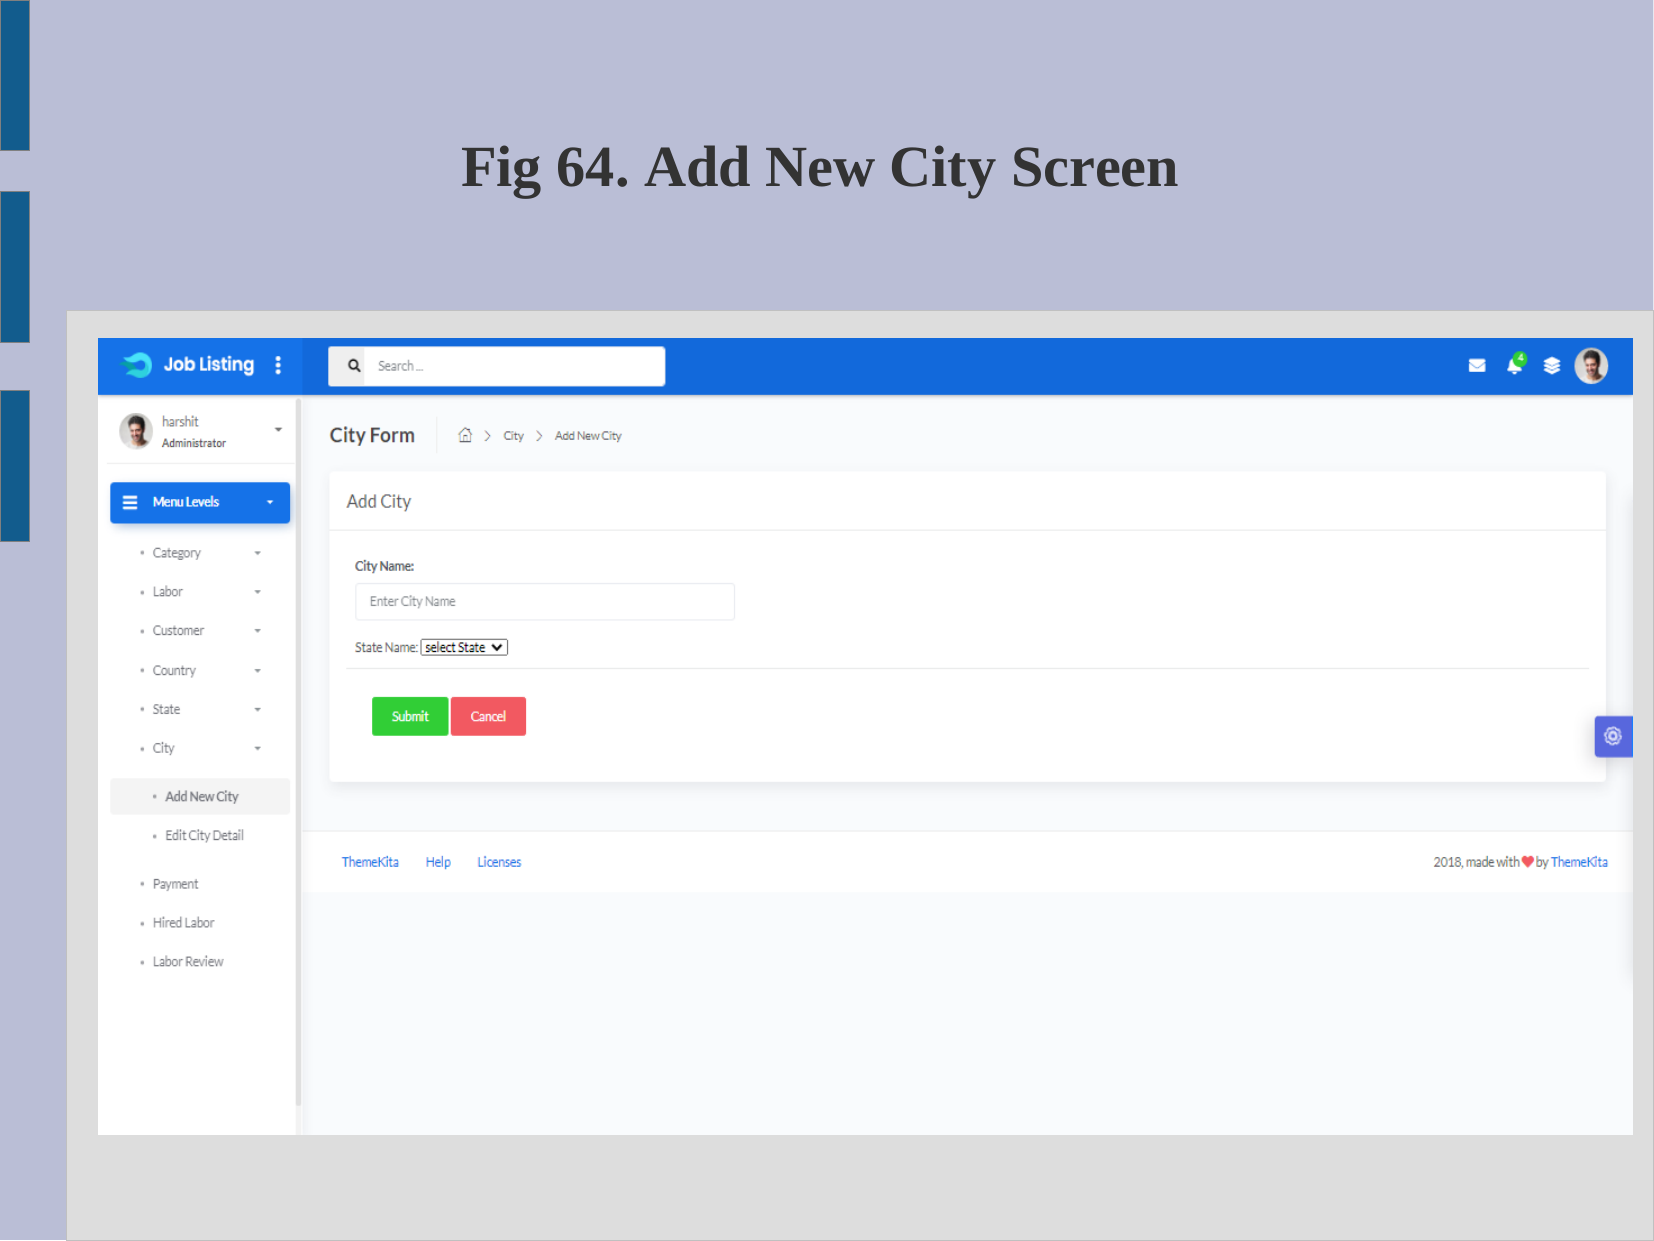

# Fig 64. Add New City Screen